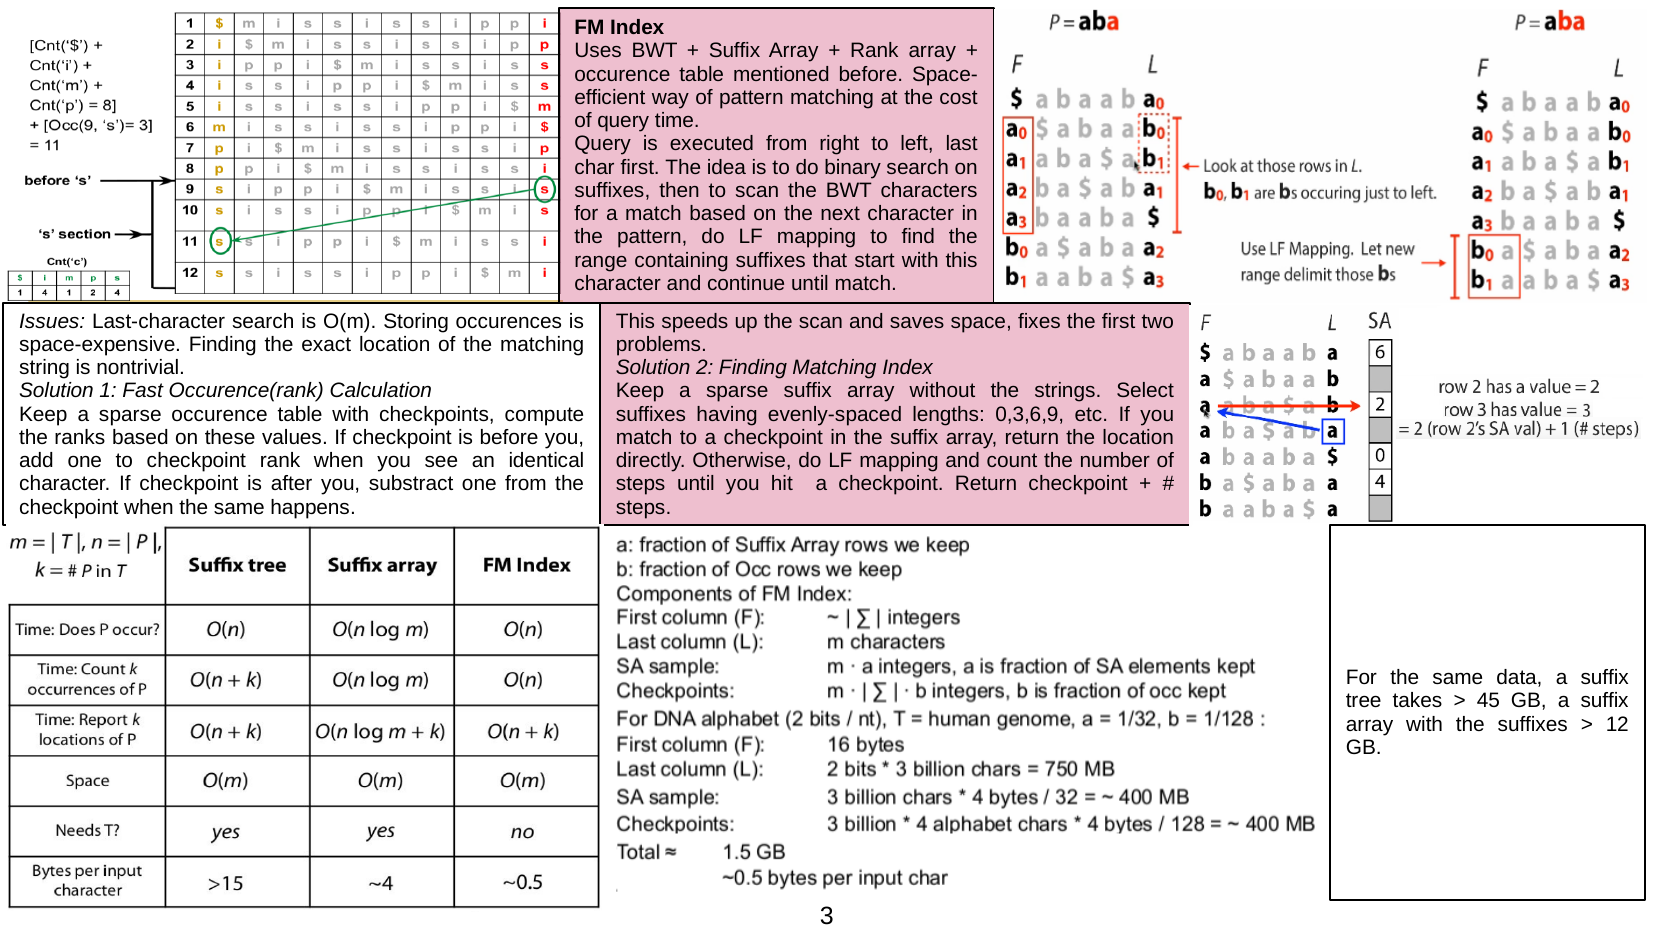

FM Index
Uses BWT + Suffix Array + Rank array + occurence table mentioned before. Space-efficient way of pattern matching at the cost of query time.
Query is executed from right to left, last char first. The idea is to do binary search on suffixes, then to scan the BWT characters for a match based on the next character in the pattern, do LF mapping to find the range containing suffixes that start with this character and continue until match.
Issues: Last-character search is O(m). Storing occurences is space-expensive. Finding the exact location of the matching string is nontrivial.
Solution 1: Fast Occurence(rank) Calculation
Keep a sparse occurence table with checkpoints, compute the ranks based on these values. If checkpoint is before you, add one to checkpoint rank when you see an identical character. If checkpoint is after you, substract one from the checkpoint when the same happens.
This speeds up the scan and saves space, fixes the first two problems.
Solution 2: Finding Matching Index
Keep a sparse suffix array without the strings. Select suffixes having evenly-spaced lengths: 0,3,6,9, etc. If you match to a checkpoint in the suffix array, return the location directly. Otherwise, do LF mapping and count the number of steps until you hit a checkpoint. Return checkpoint + # steps.
For the same data, a suffix tree takes > 45 GB, a suffix array with the suffixes > 12 GB.